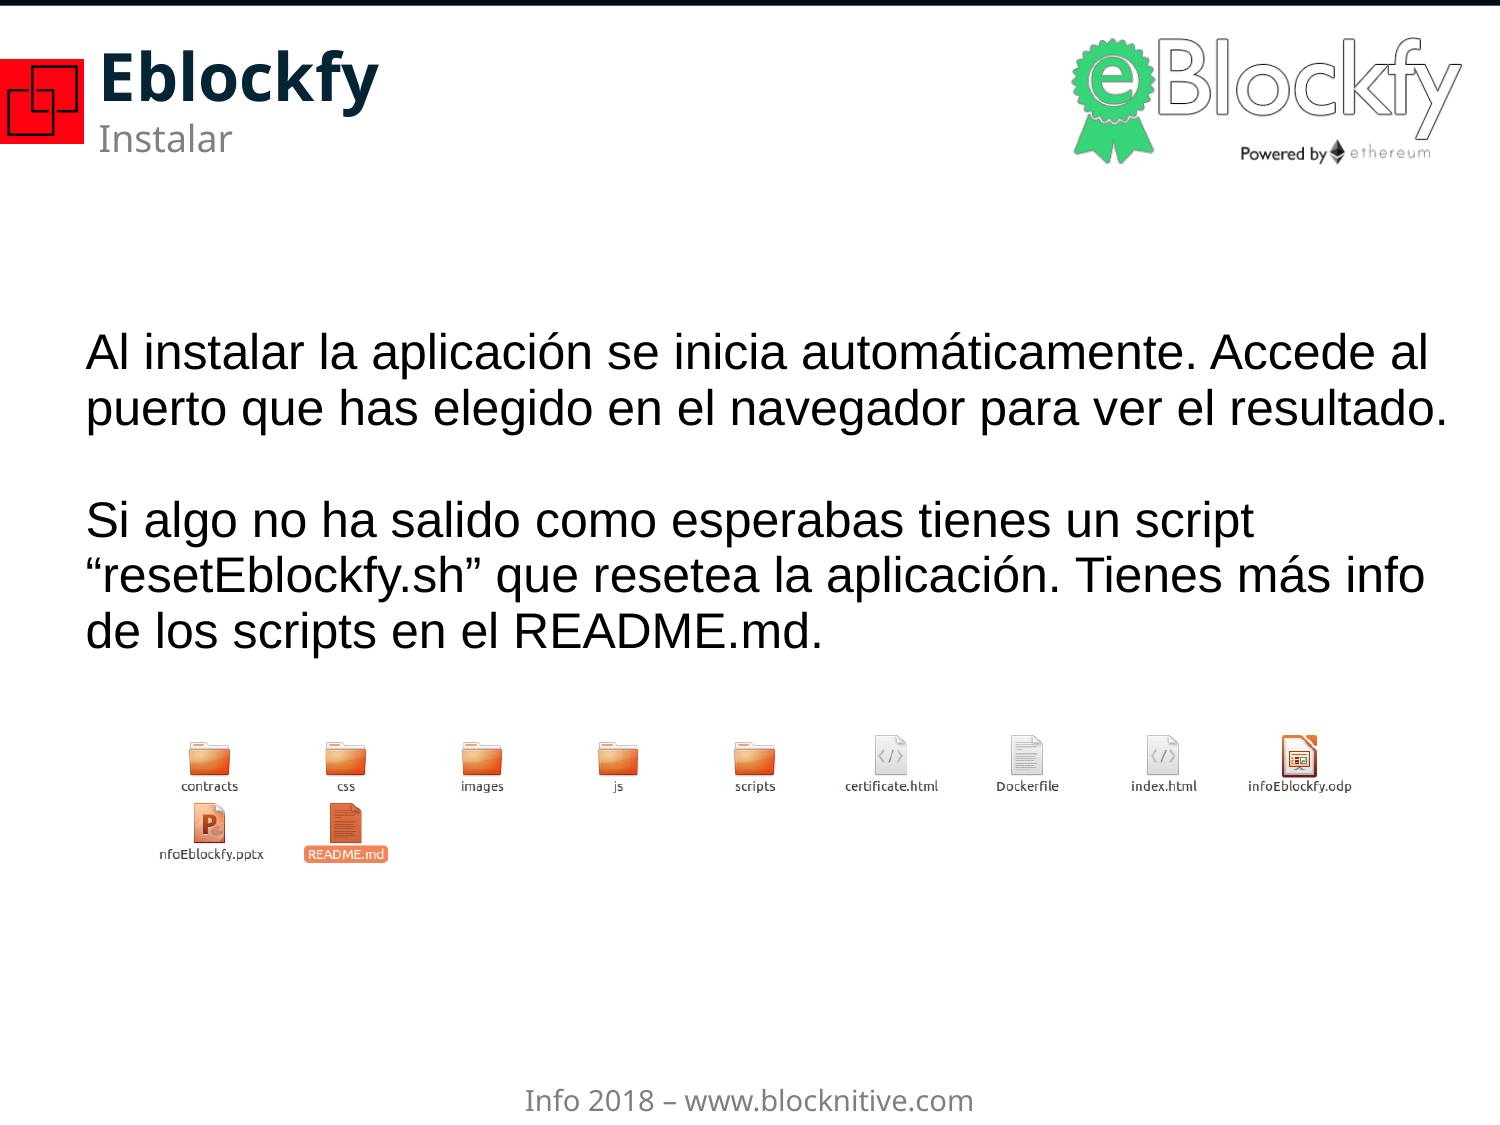

Eblockfy
Instalar
Al instalar la aplicación se inicia automáticamente. Accede al puerto que has elegido en el navegador para ver el resultado.
Si algo no ha salido como esperabas tienes un script “resetEblockfy.sh” que resetea la aplicación. Tienes más info de los scripts en el README.md.